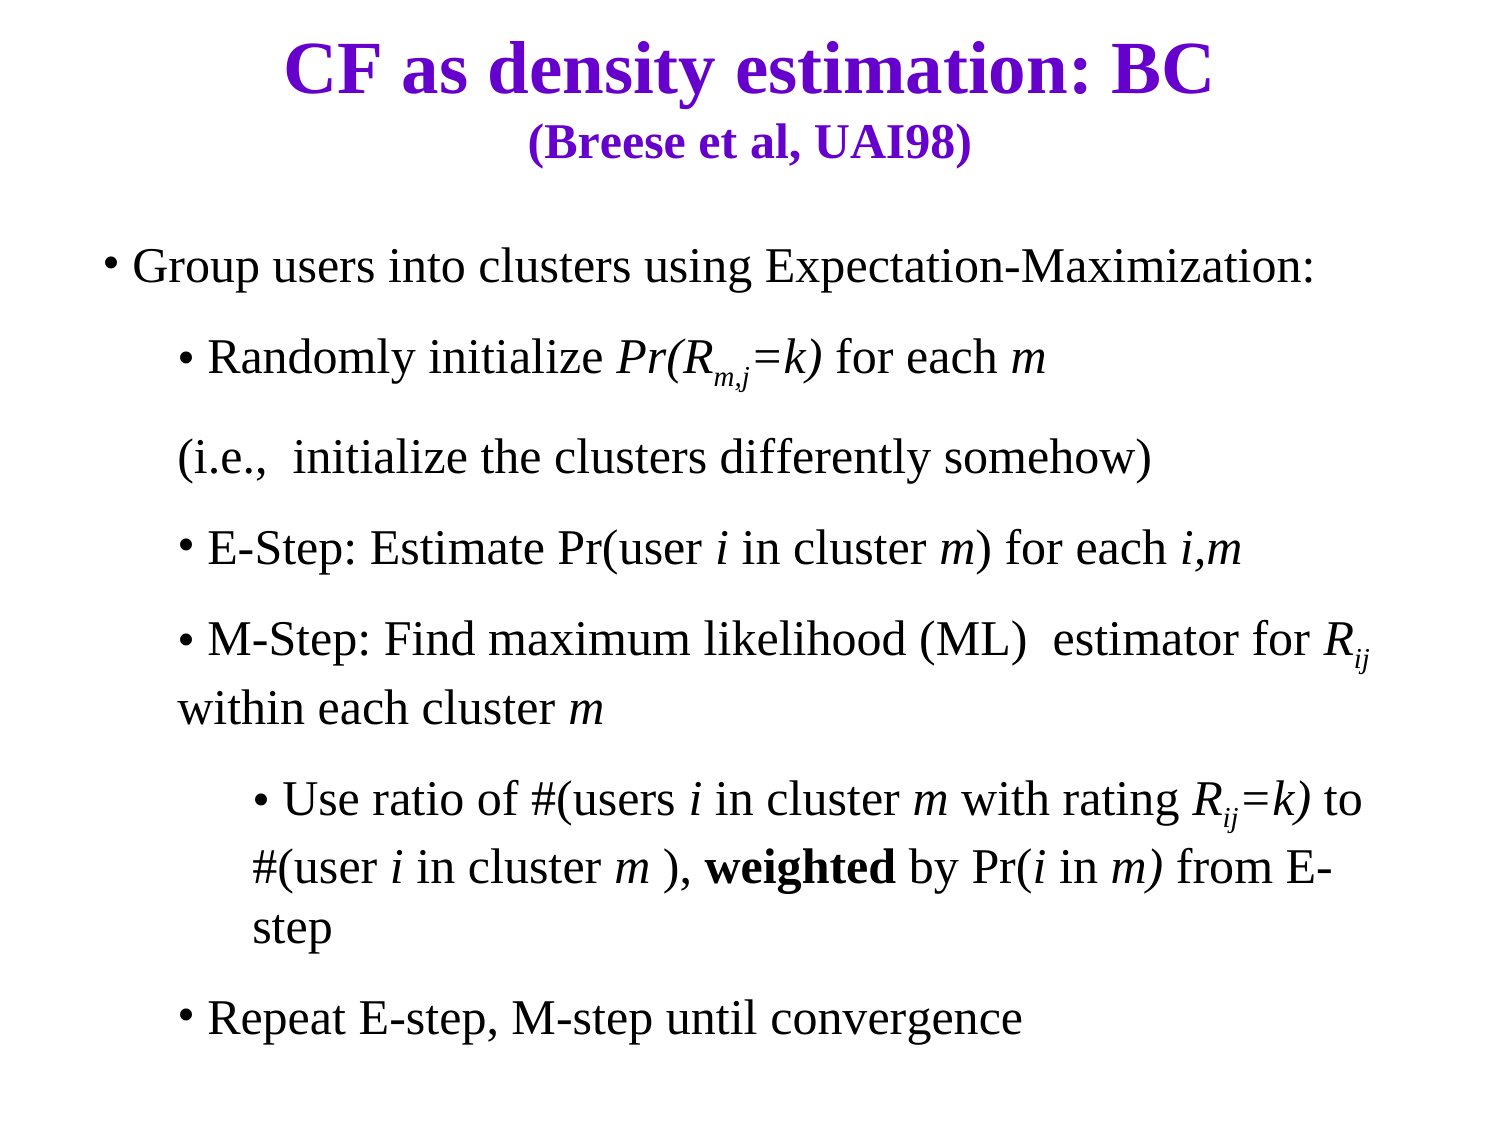

# CF as density estimation: BC (Breese et al, UAI98)
 Group users into clusters using Expectation-Maximization:
 Randomly initialize Pr(Rm,j=k) for each m
(i.e., initialize the clusters differently somehow)
 E-Step: Estimate Pr(user i in cluster m) for each i,m
 M-Step: Find maximum likelihood (ML) estimator for Rij within each cluster m
 Use ratio of #(users i in cluster m with rating Rij=k) to #(user i in cluster m ), weighted by Pr(i in m) from E-step
 Repeat E-step, M-step until convergence